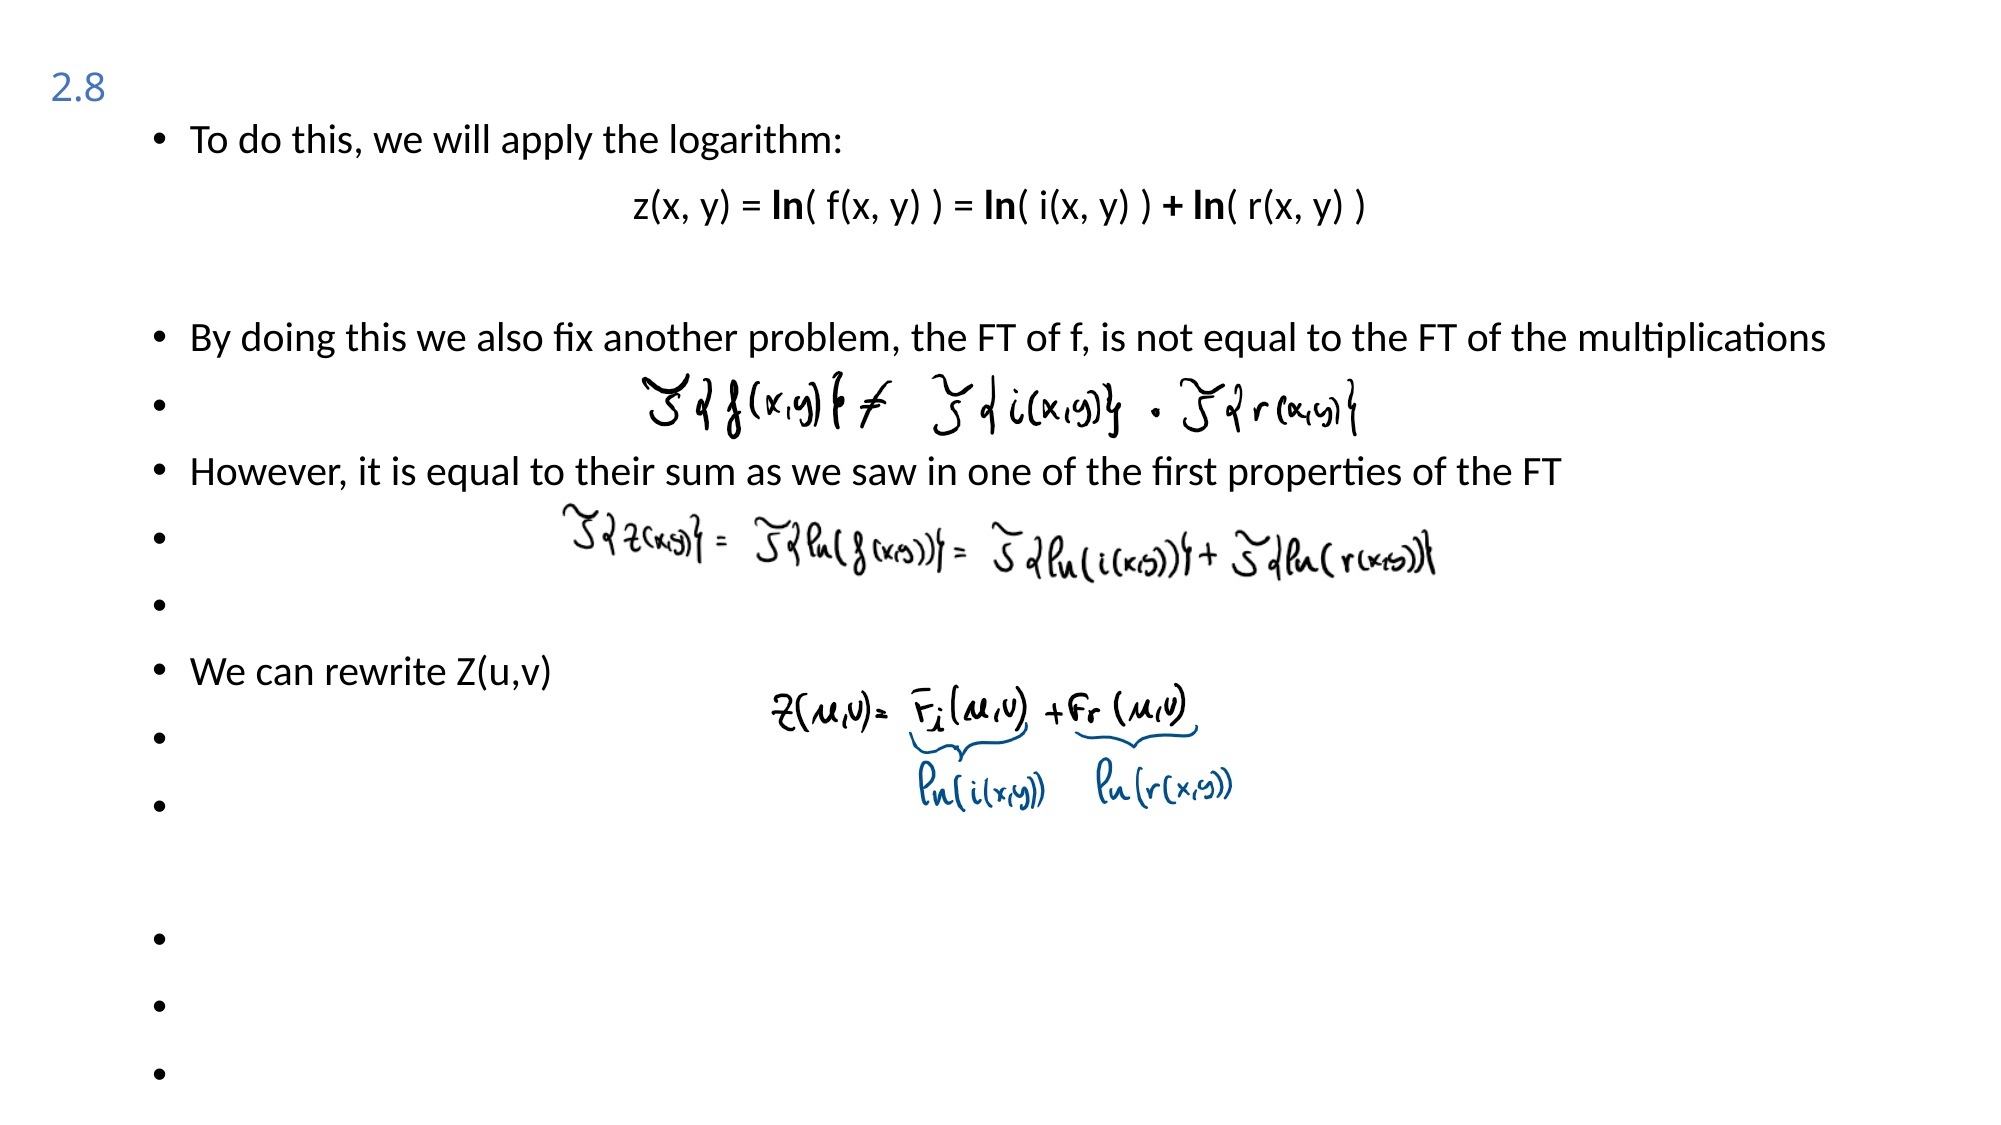

2.8
# To do this, we will apply the logarithm:
z(x, y) = ln( f(x, y) ) = ln( i(x, y) ) + ln( r(x, y) )
By doing this we also fix another problem, the FT of f, is not equal to the FT of the multiplications
However, it is equal to their sum as we saw in one of the first properties of the FT
We can rewrite Z(u,v)